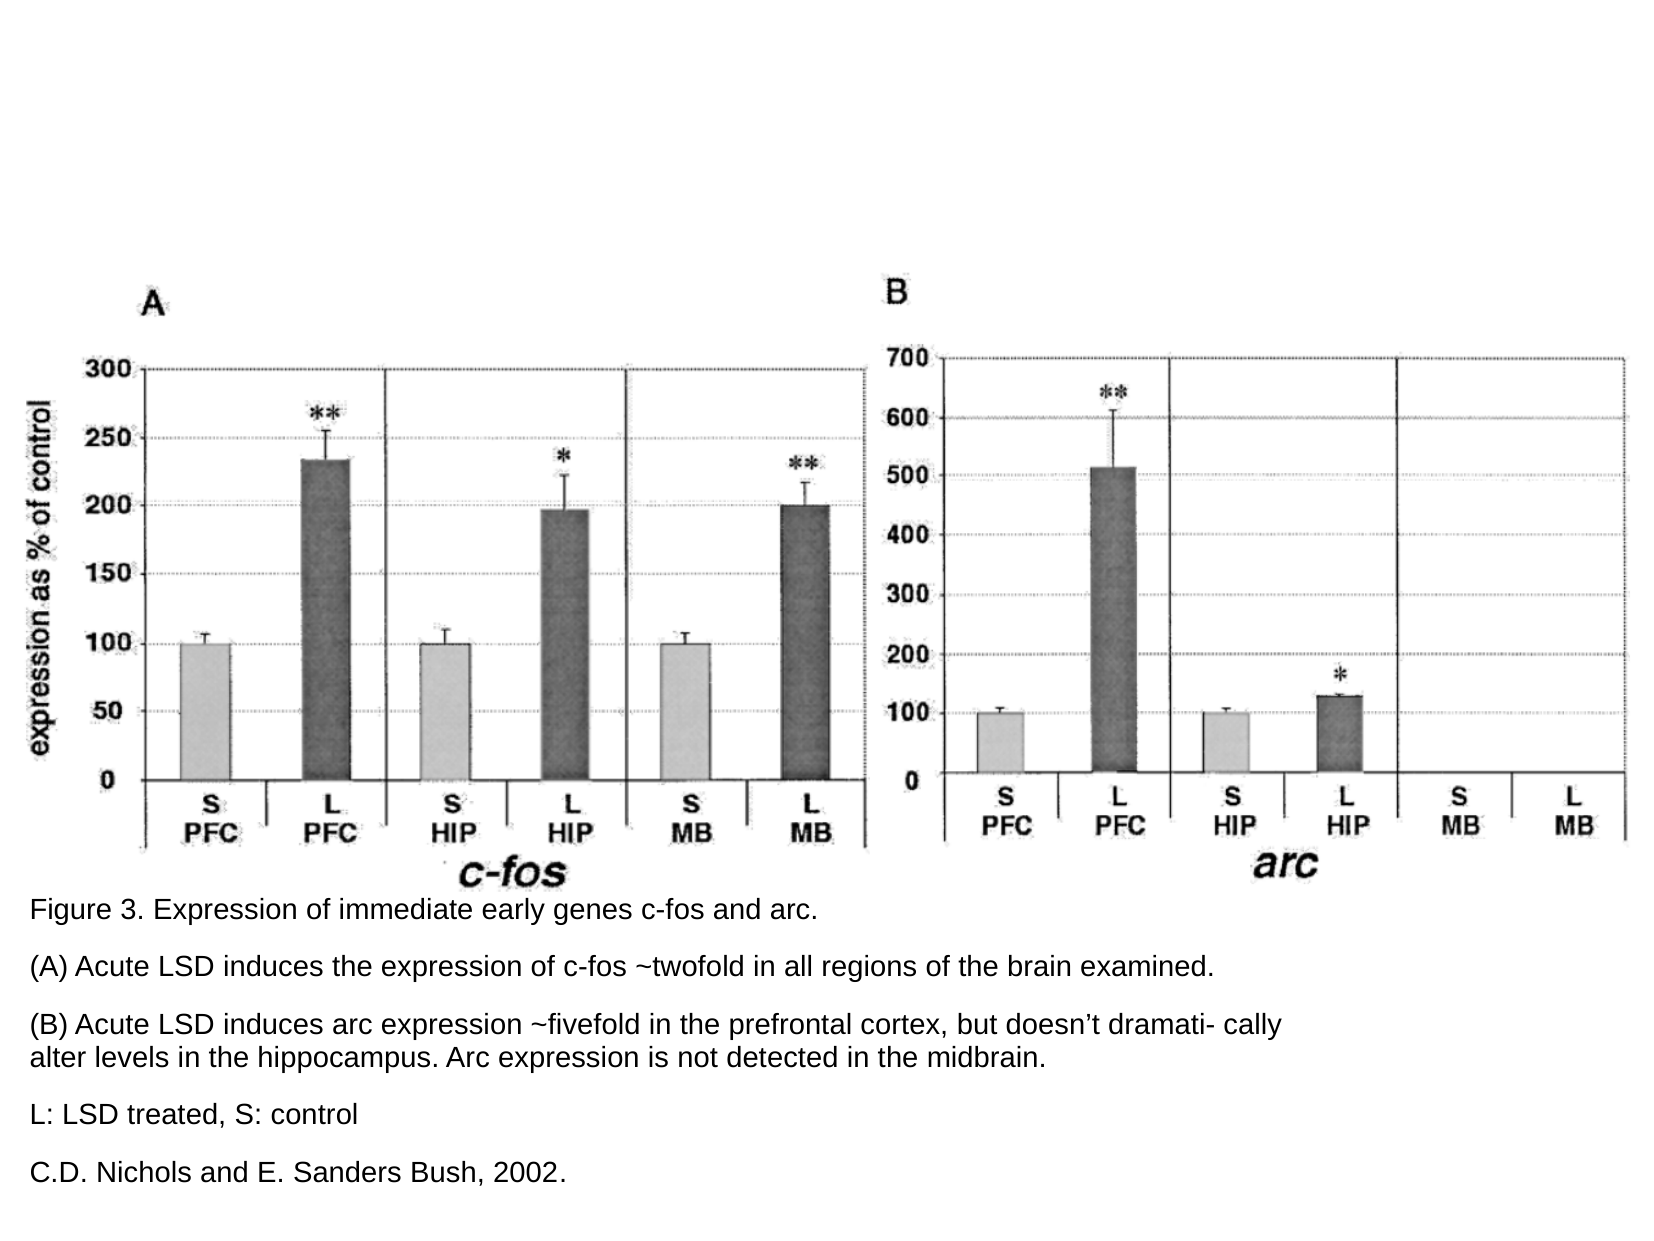

#
Figure 3. Expression of immediate early genes c-fos and arc.
(A) Acute LSD induces the expression of c-fos ~twofold in all regions of the brain examined.
(B) Acute LSD induces arc expression ~fivefold in the prefrontal cortex, but doesn’t dramati- cally alter levels in the hippocampus. Arc expression is not detected in the midbrain.
L: LSD treated, S: control
C.D. Nichols and E. Sanders Bush, 2002.